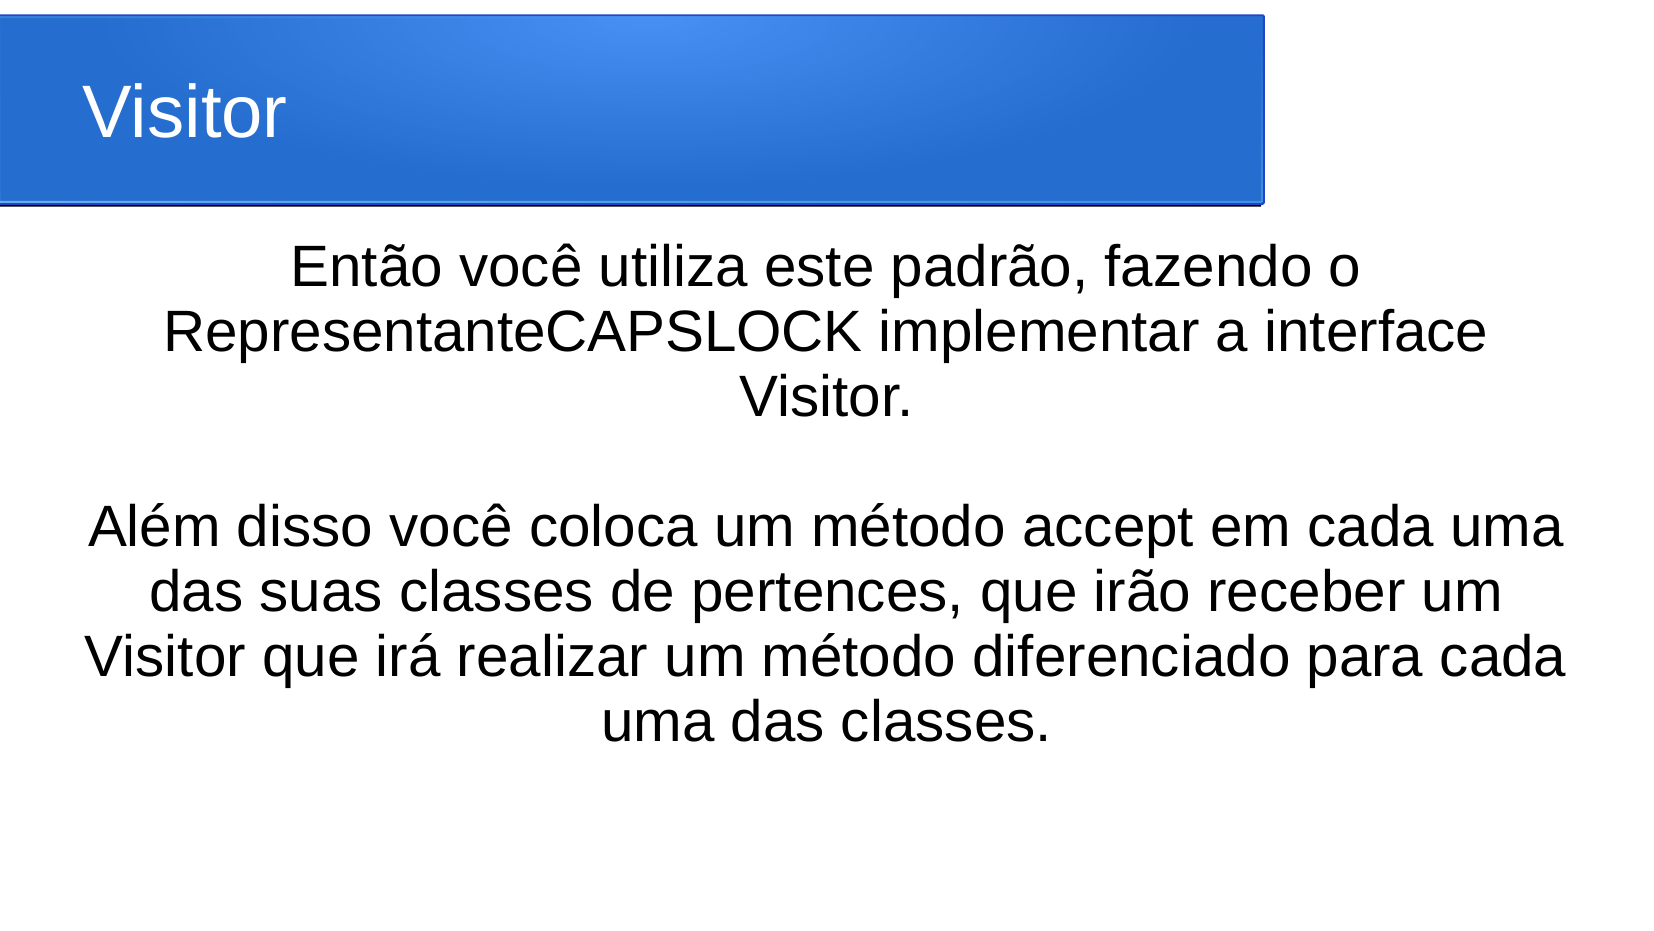

# Visitor
Então você utiliza este padrão, fazendo o RepresentanteCAPSLOCK implementar a interface Visitor.
Além disso você coloca um método accept em cada uma das suas classes de pertences, que irão receber um Visitor que irá realizar um método diferenciado para cada uma das classes.